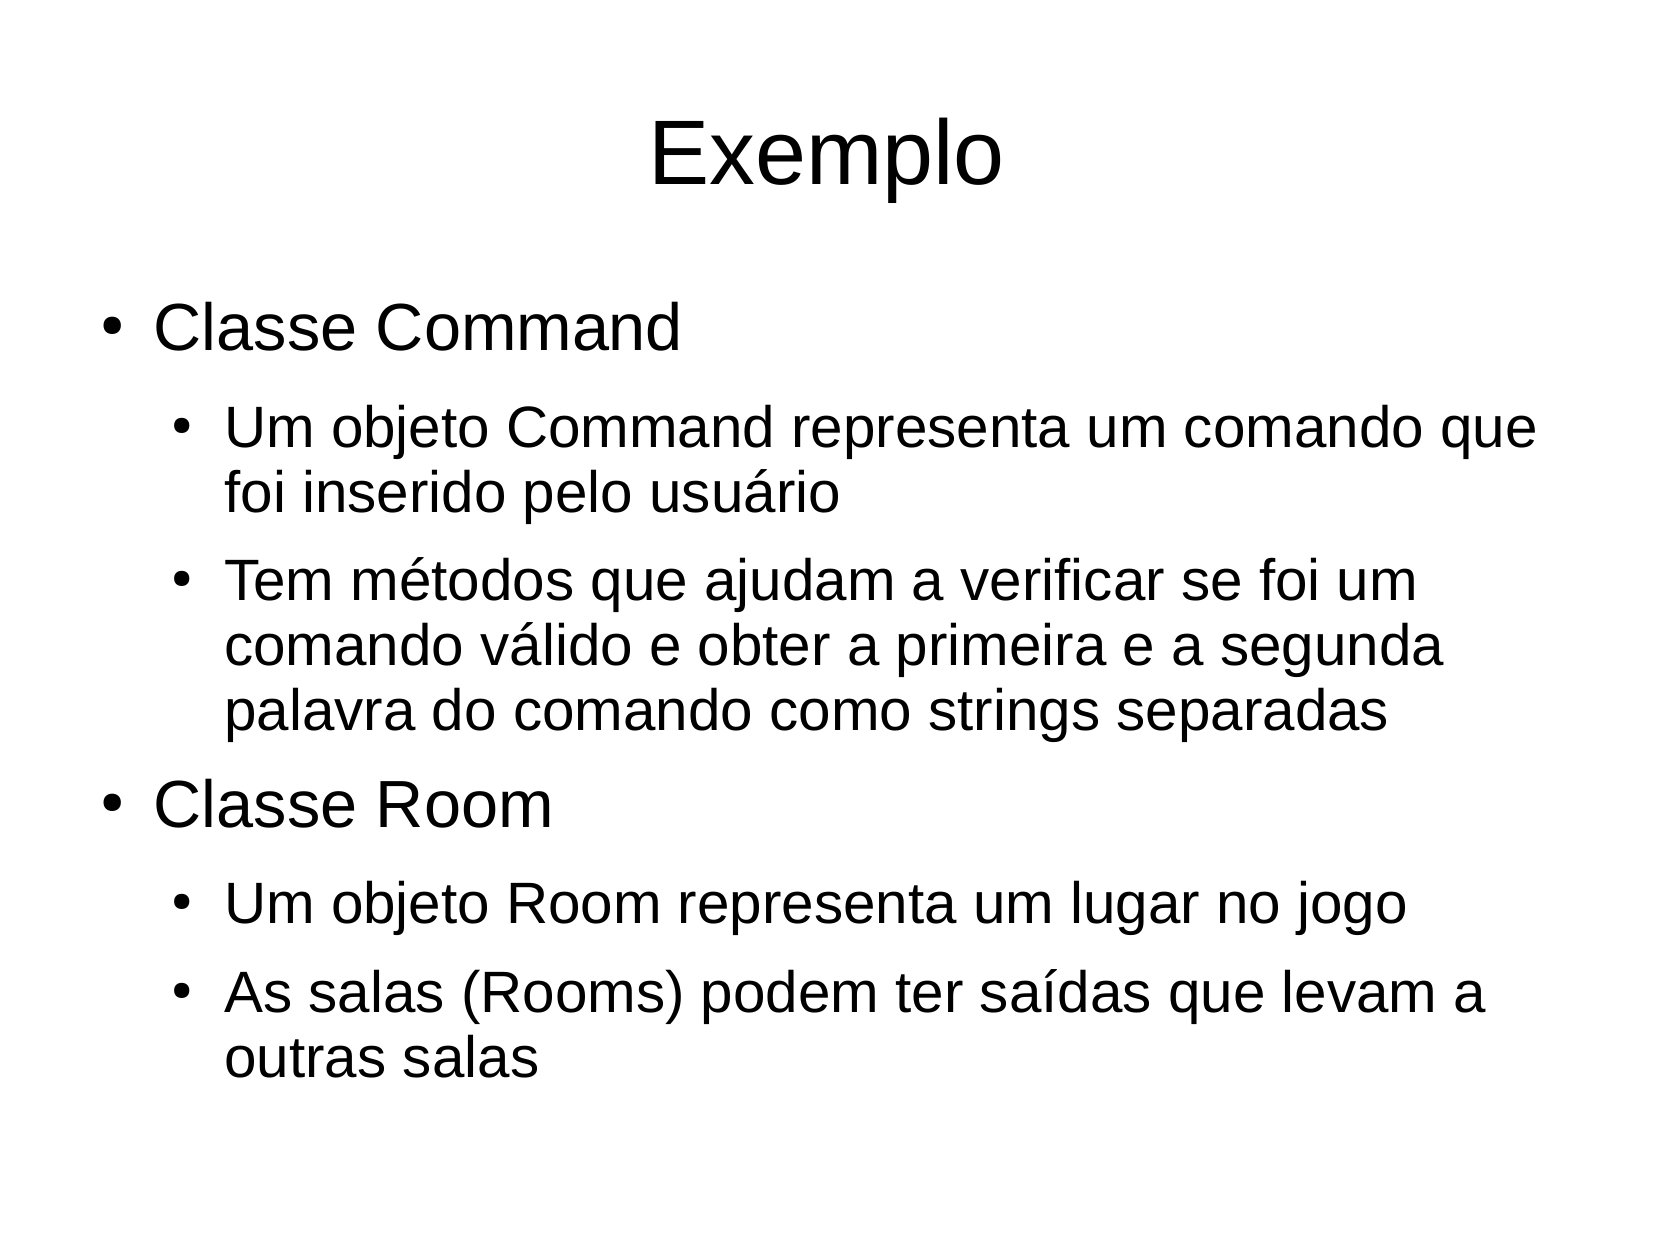

# Exemplo
Classe Command
Um objeto Command representa um comando que foi inserido pelo usuário
Tem métodos que ajudam a verificar se foi um comando válido e obter a primeira e a segunda palavra do comando como strings separadas
Classe Room
Um objeto Room representa um lugar no jogo
As salas (Rooms) podem ter saídas que levam a outras salas